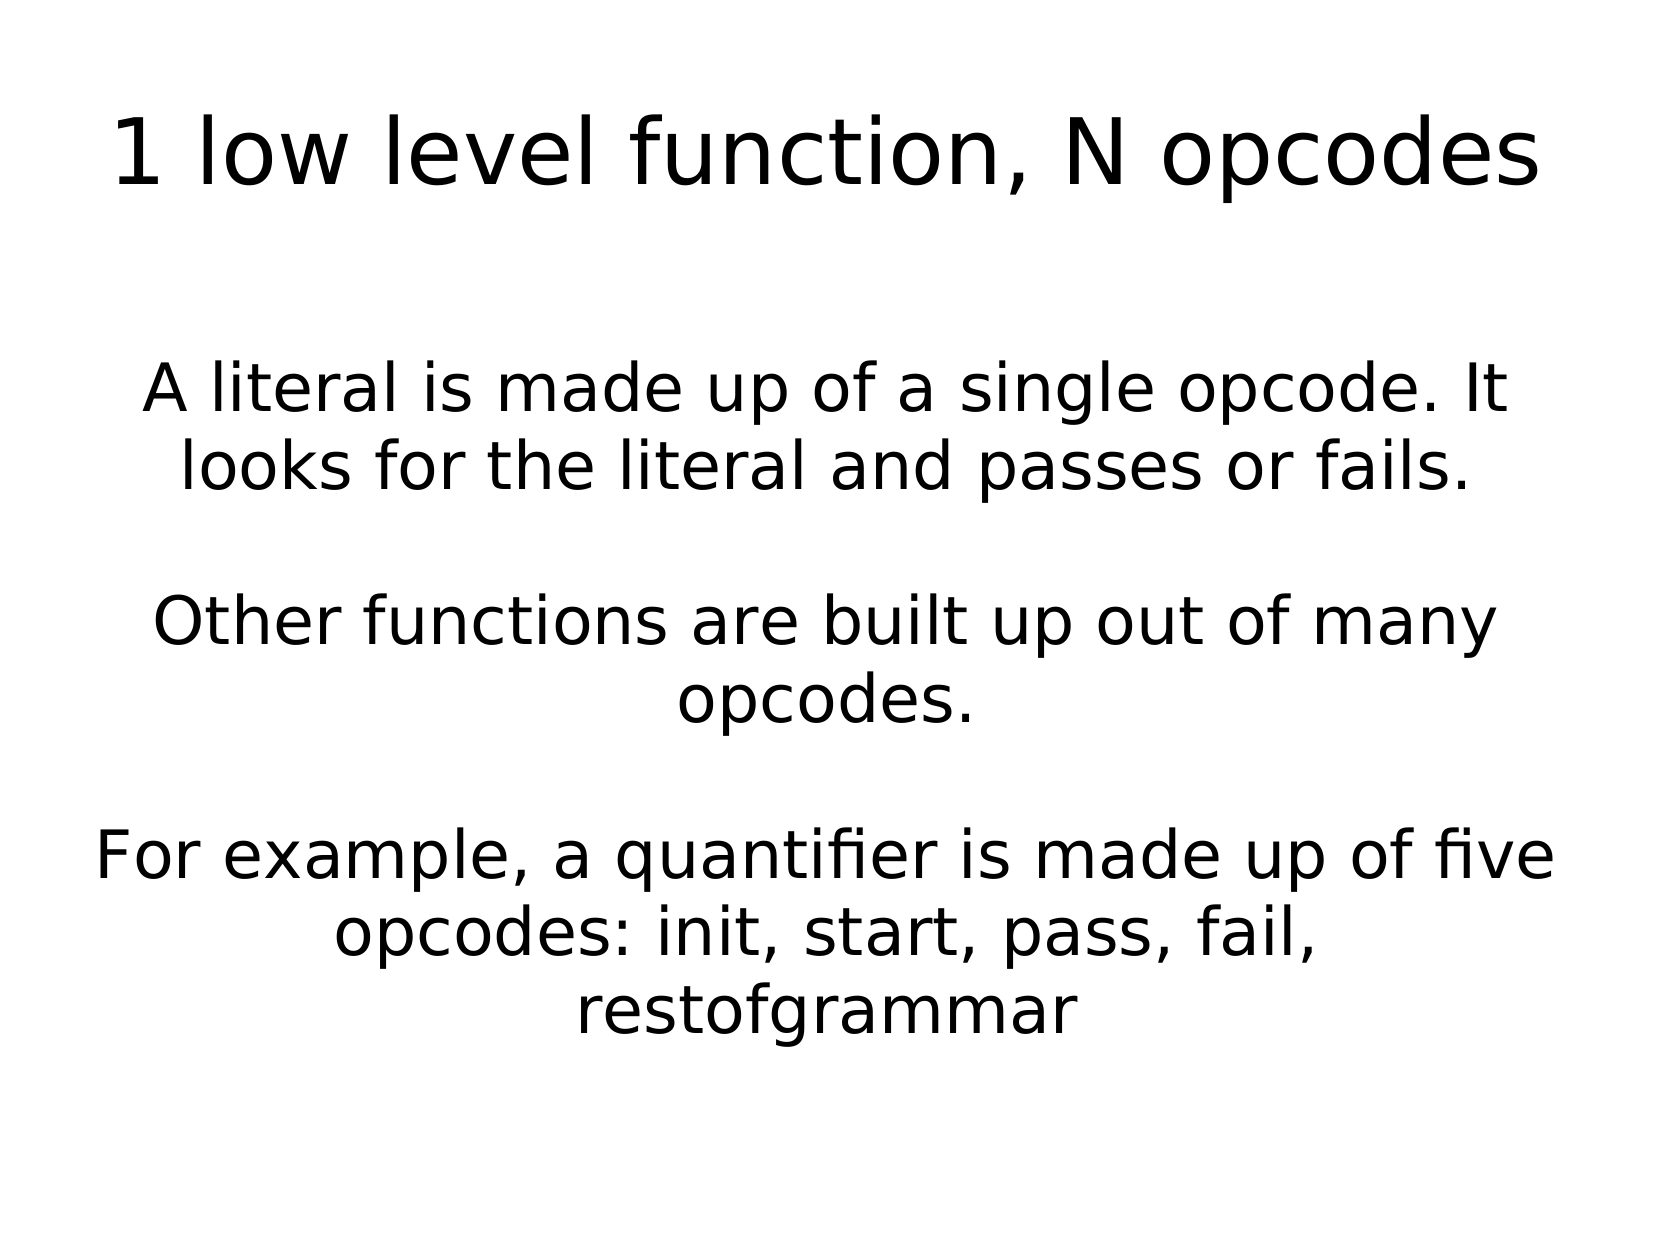

# 1 low level function, N opcodes
A literal is made up of a single opcode. It looks for the literal and passes or fails.
Other functions are built up out of many opcodes.
For example, a quantifier is made up of five opcodes: init, start, pass, fail, restofgrammar